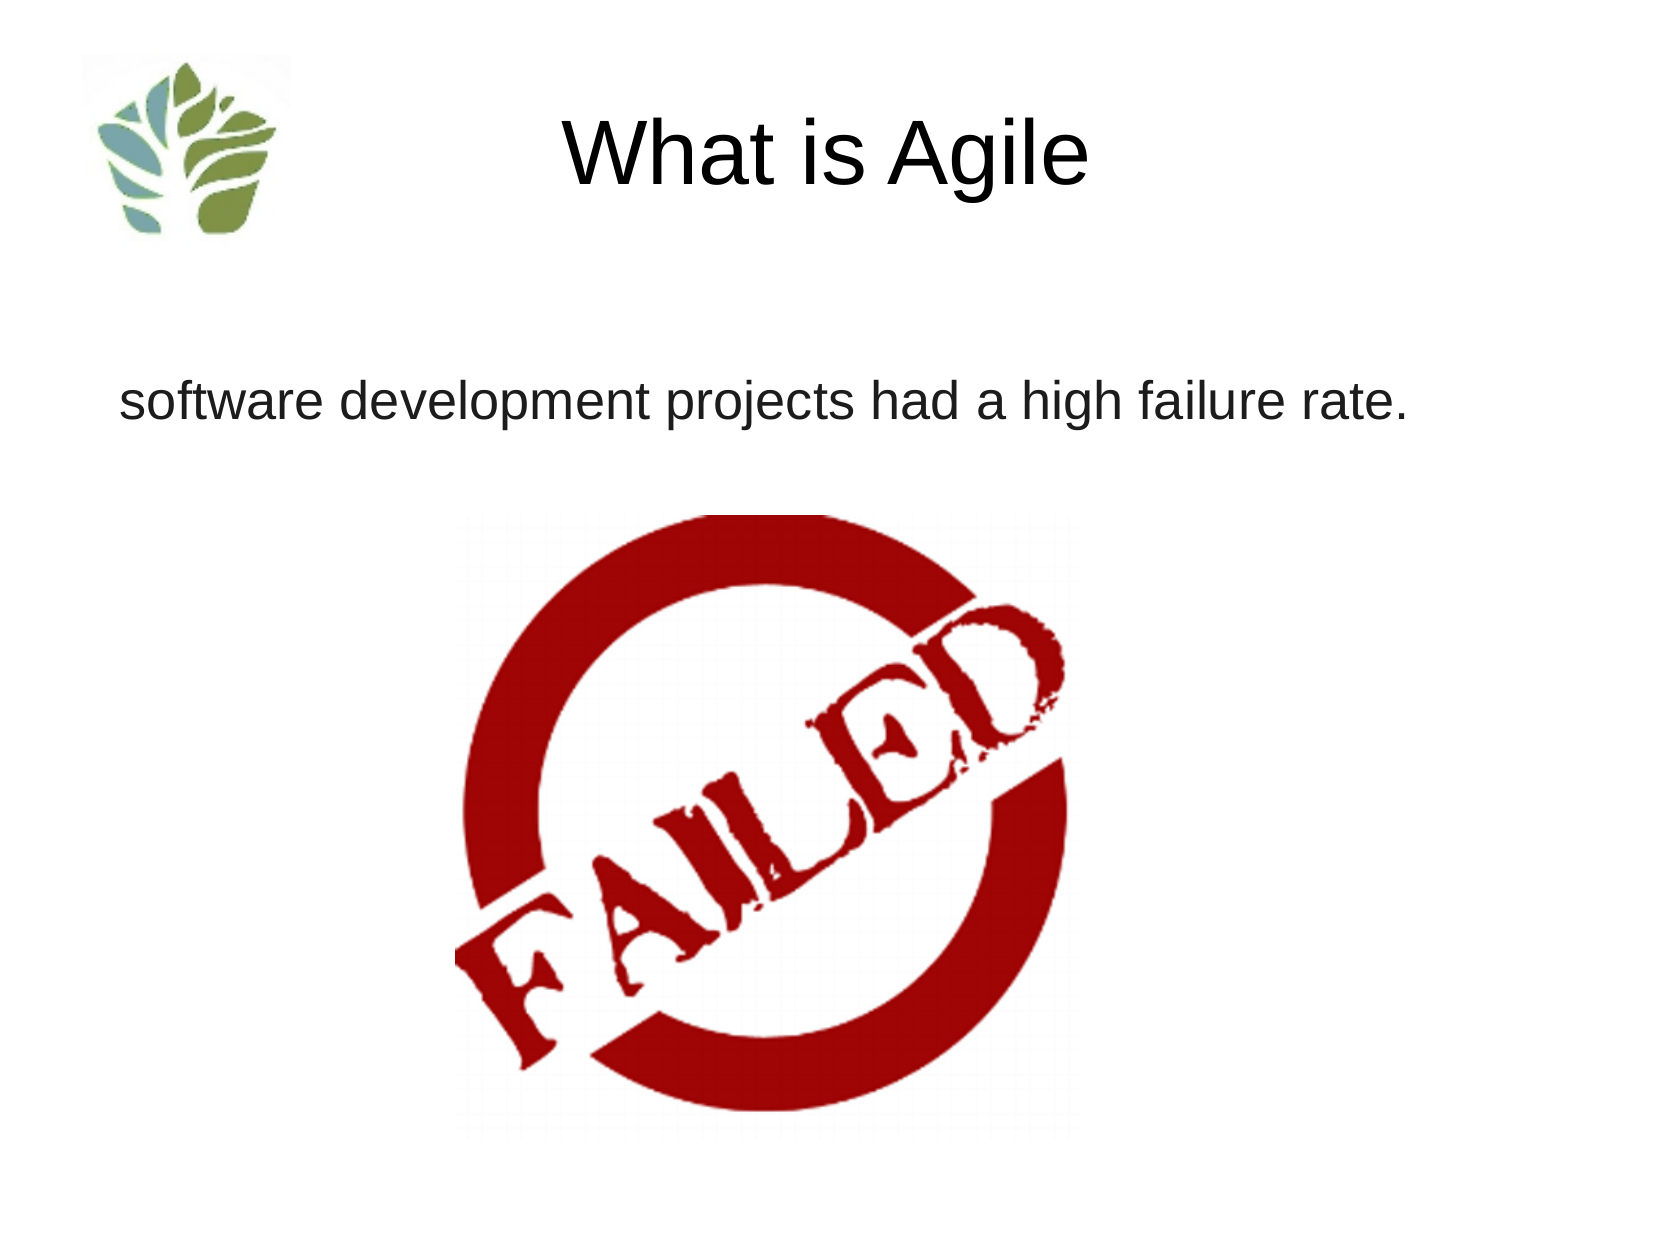

# What is Agile
software development projects had a high failure rate.